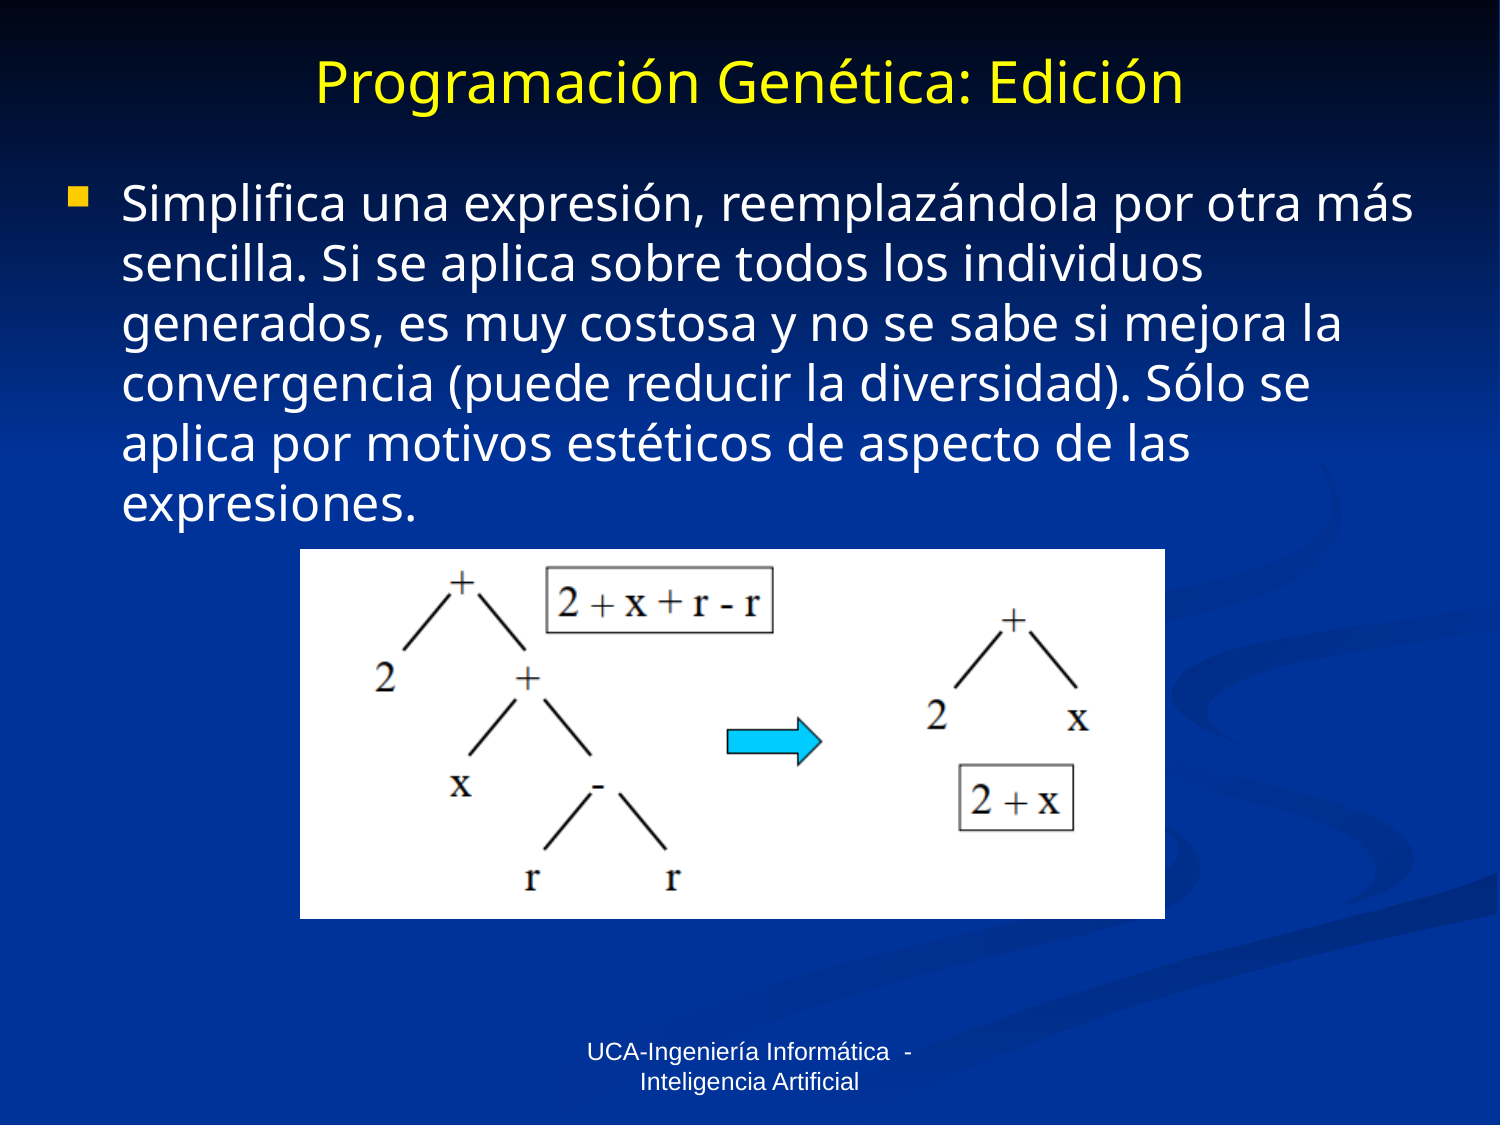

# Programación Genética: Edición
Simplifica una expresión, reemplazándola por otra más sencilla. Si se aplica sobre todos los individuos generados, es muy costosa y no se sabe si mejora la convergencia (puede reducir la diversidad). Sólo se aplica por motivos estéticos de aspecto de las expresiones.
UCA-Ingeniería Informática - Inteligencia Artificial